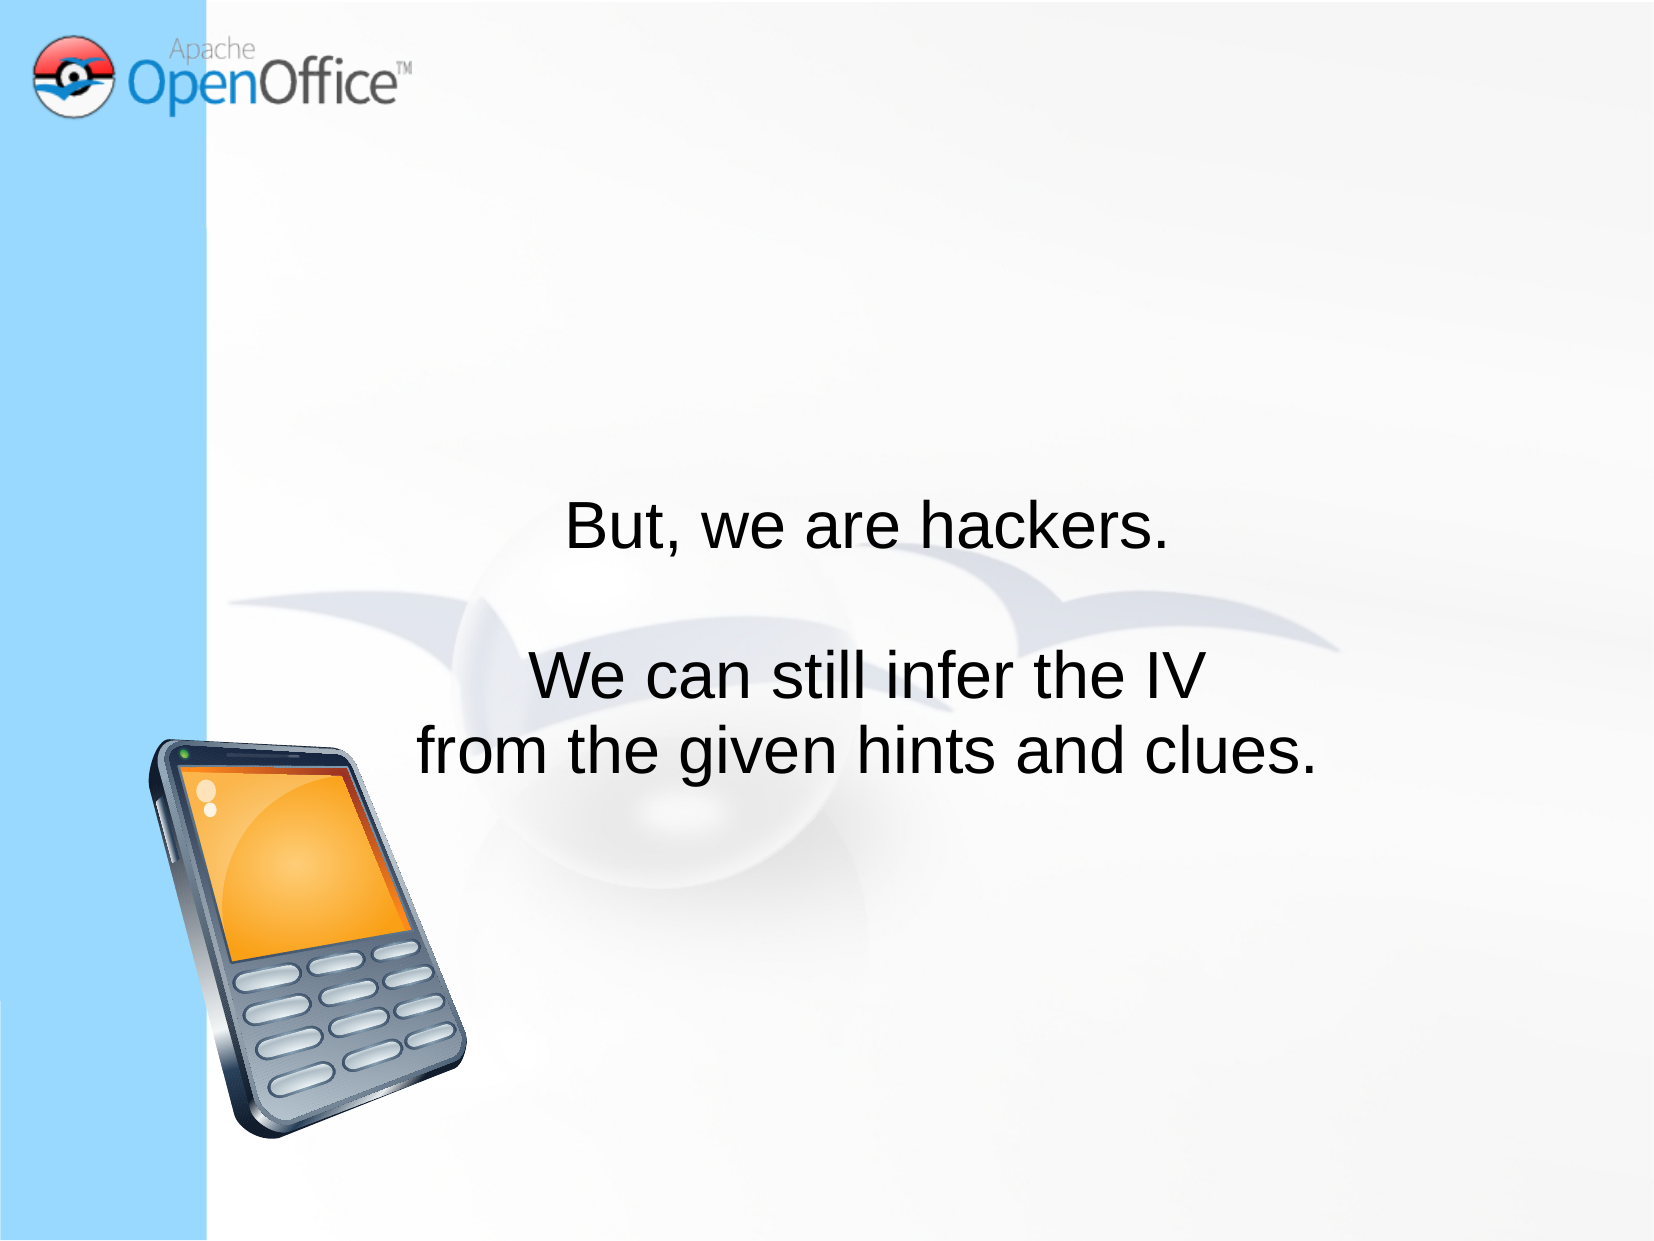

# But, we are hackers.
We can still infer the IV
from the given hints and clues.